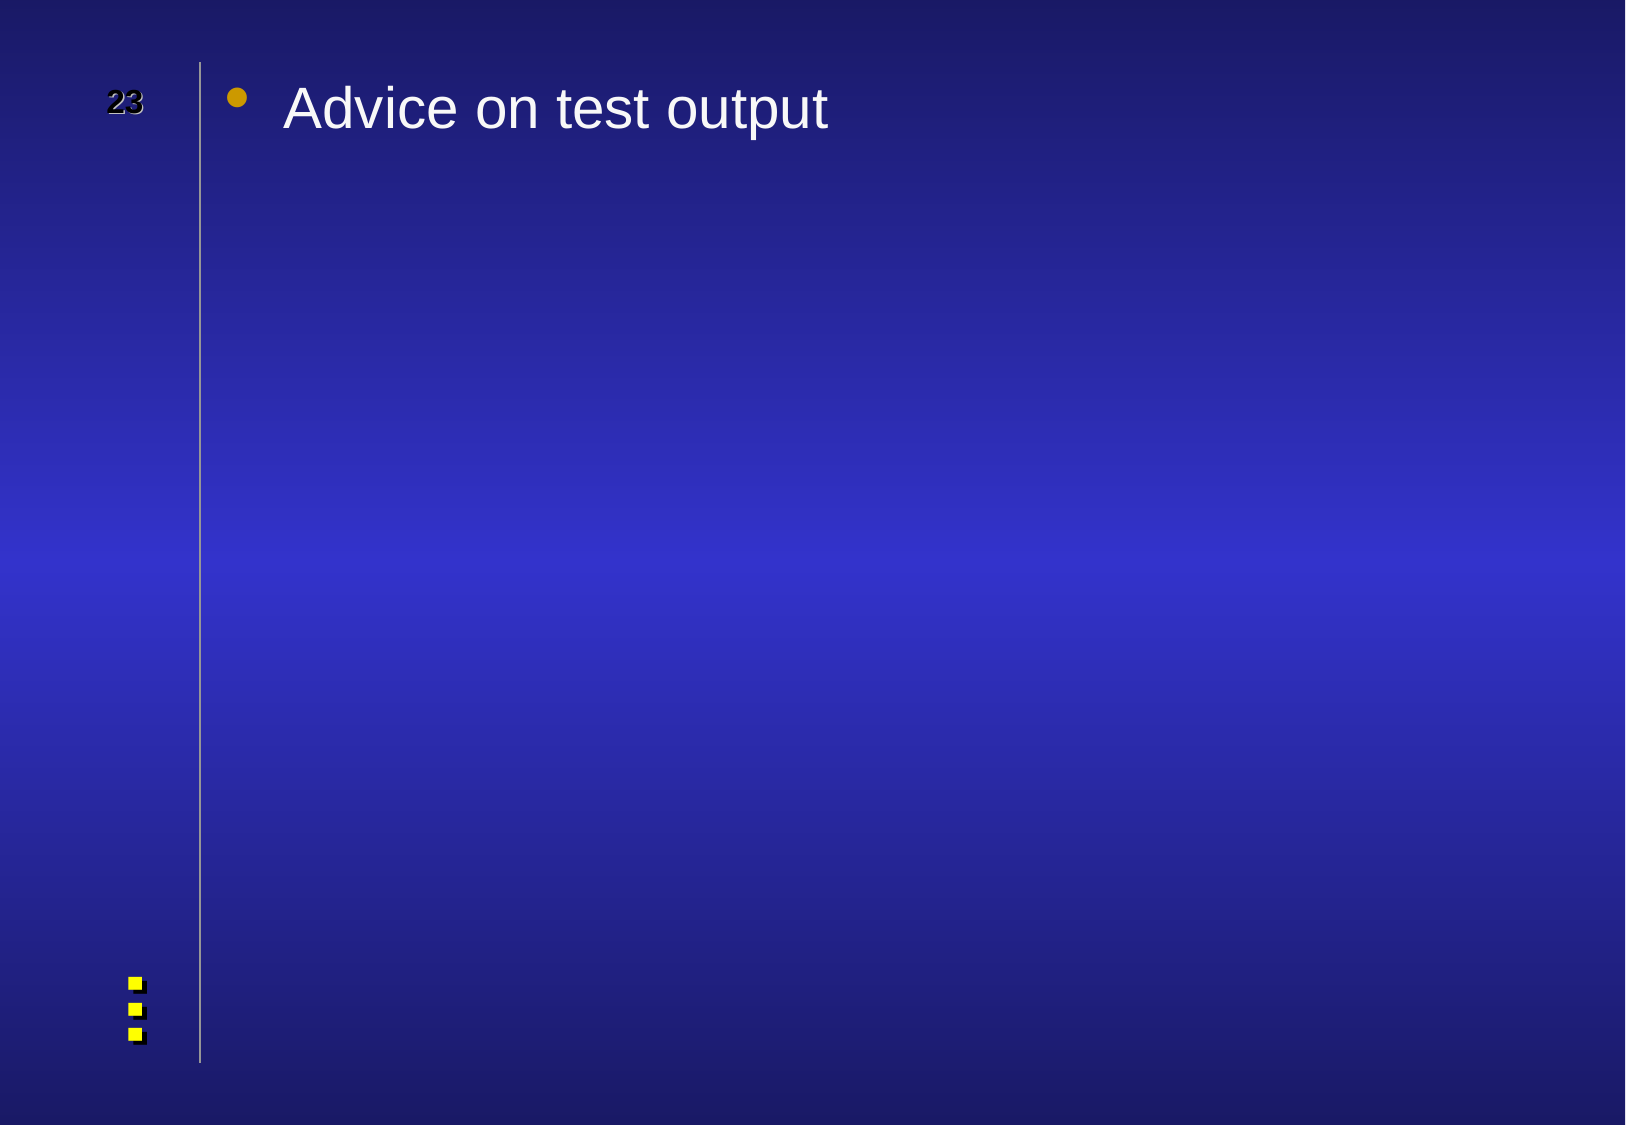

23
Advice on test output
# ...